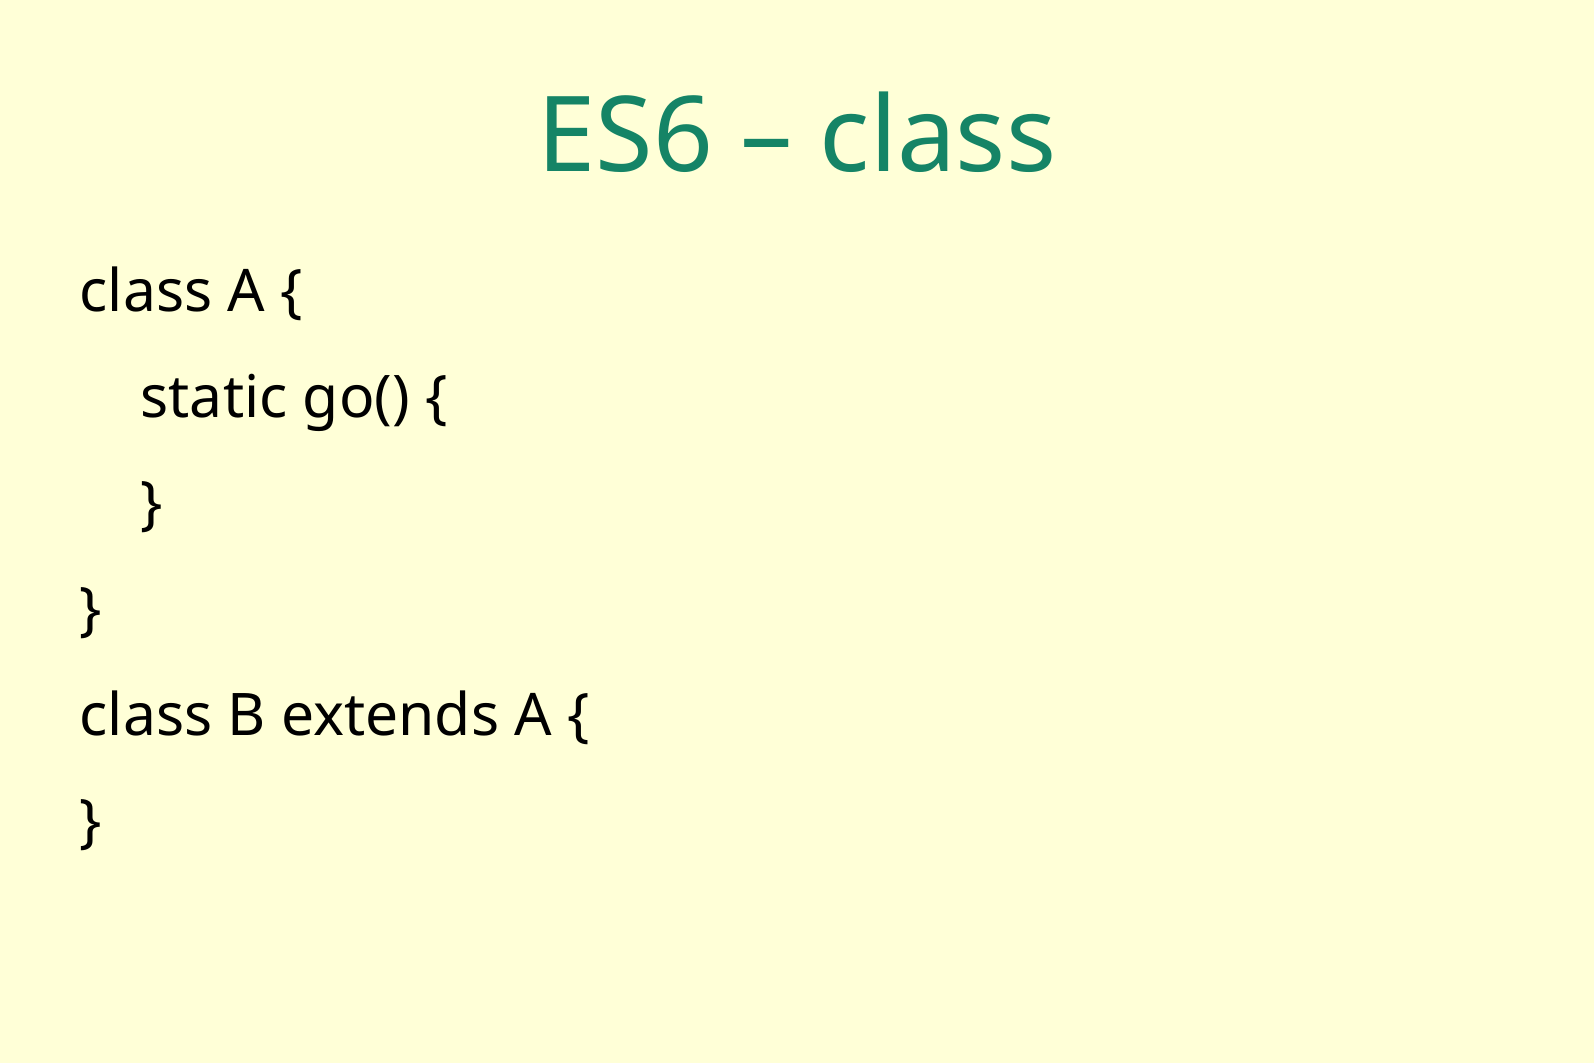

# ES6 – class
class A {
 static go() {
 }
}
class B extends A {
}